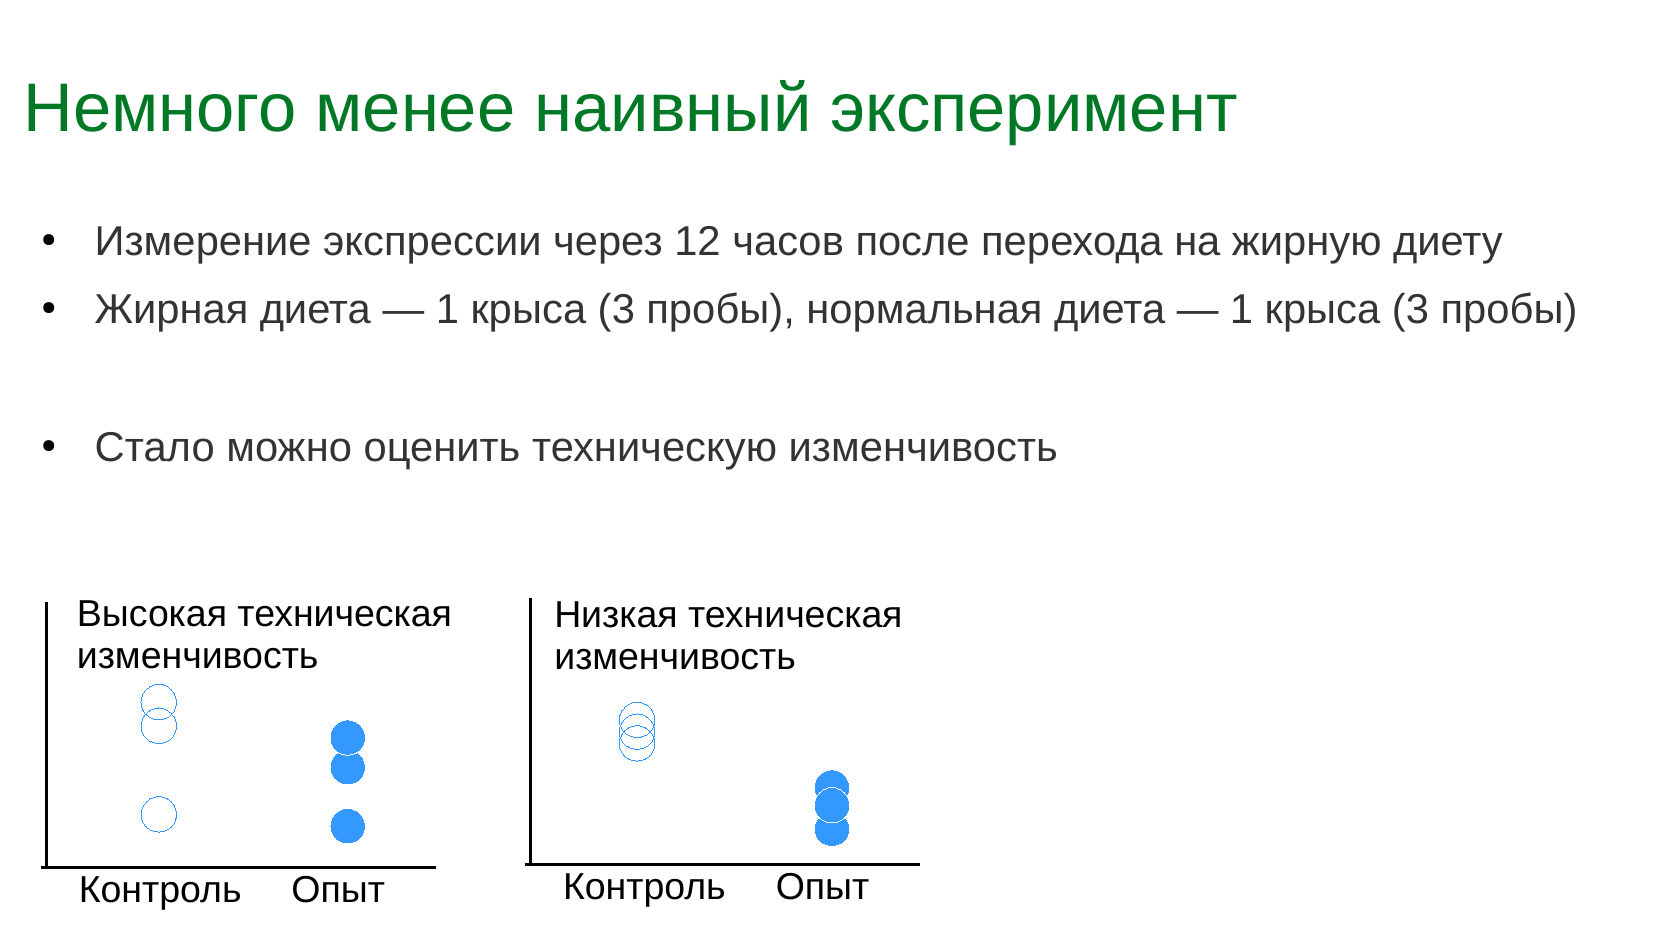

# Немного менее наивный эксперимент
Измерение экспрессии через 12 часов после перехода на жирную диету
Жирная диета — 1 крыса (3 пробы), нормальная диета — 1 крыса (3 пробы)
Стало можно оценить техническую изменчивость
Высокая техническая изменчивость
Низкая техническая
изменчивость
Контроль
Опыт
Контроль
Опыт